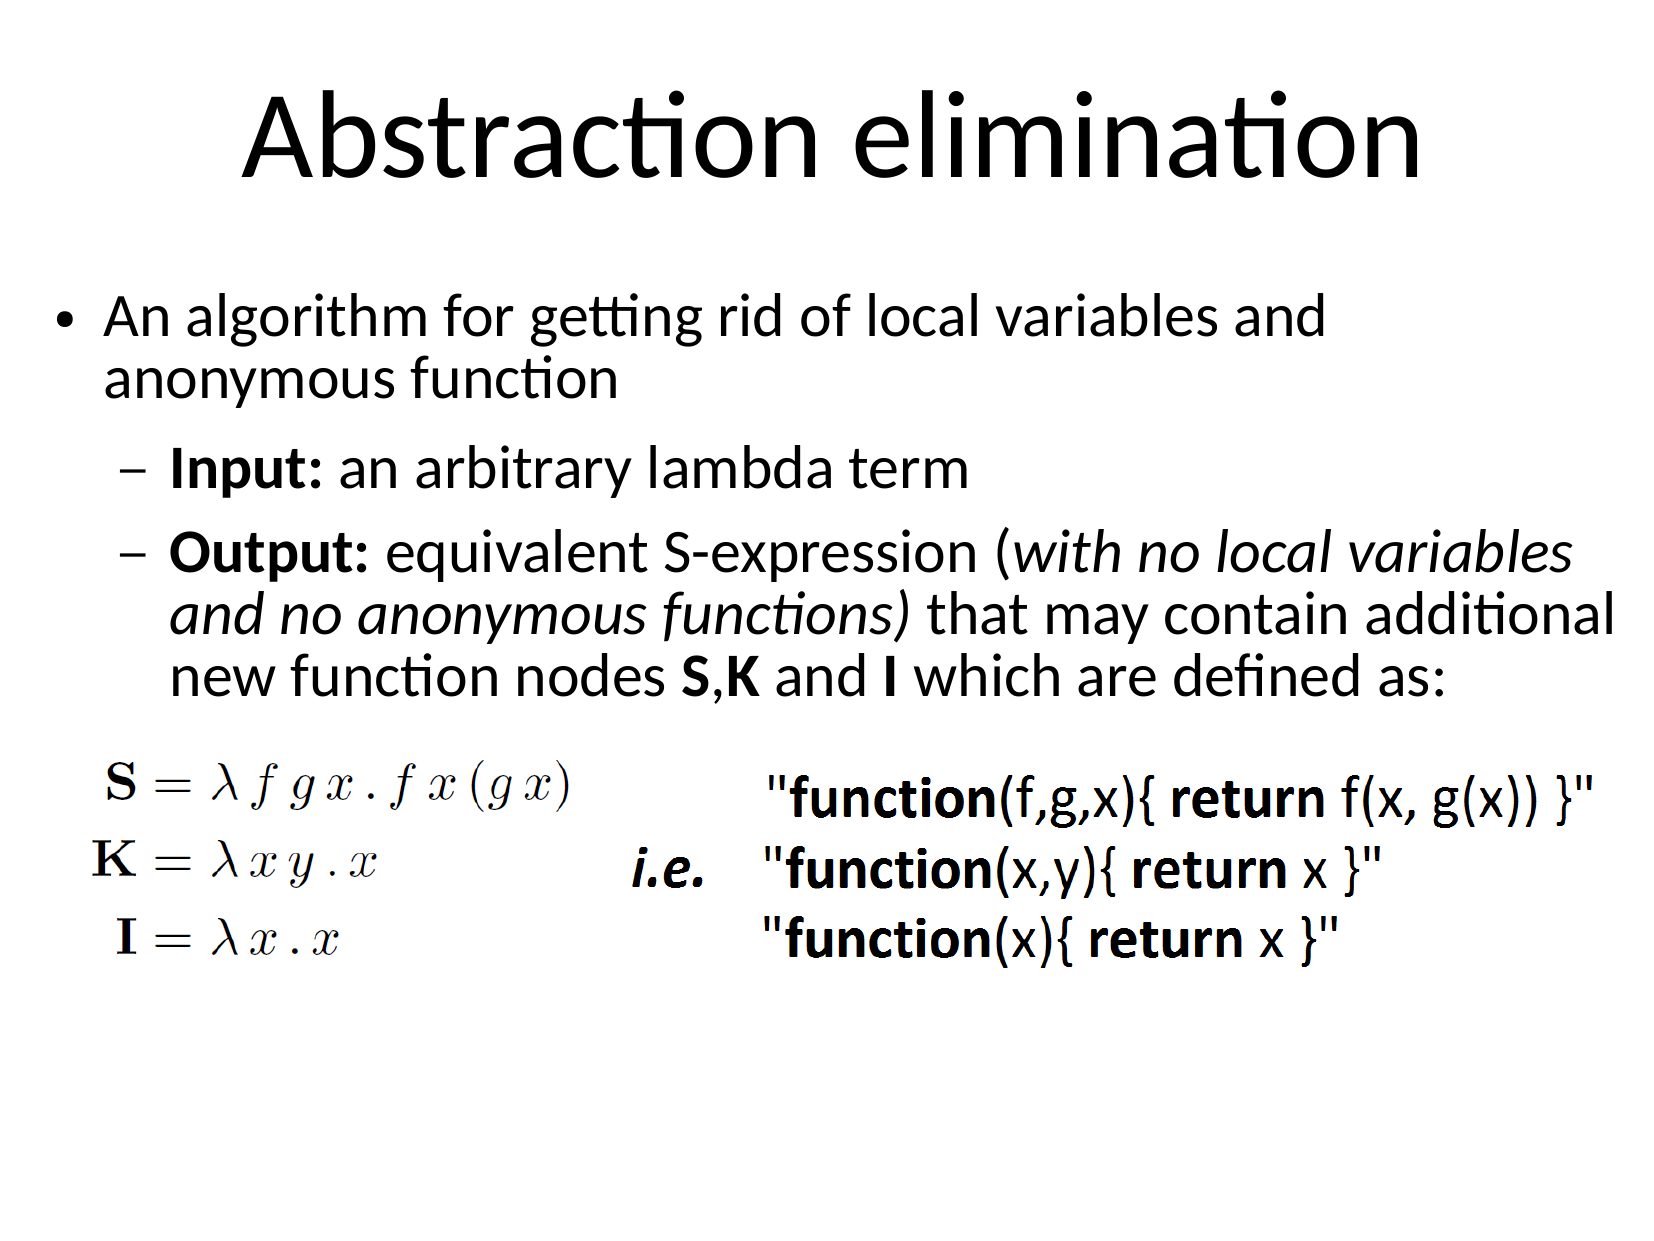

# Abstraction elimination
An algorithm for getting rid of local variables and anonymous function
Input: an arbitrary lambda term
Output: equivalent S-expression (with no local variables and no anonymous functions) that may contain additional new function nodes S,K and I which are defined as: